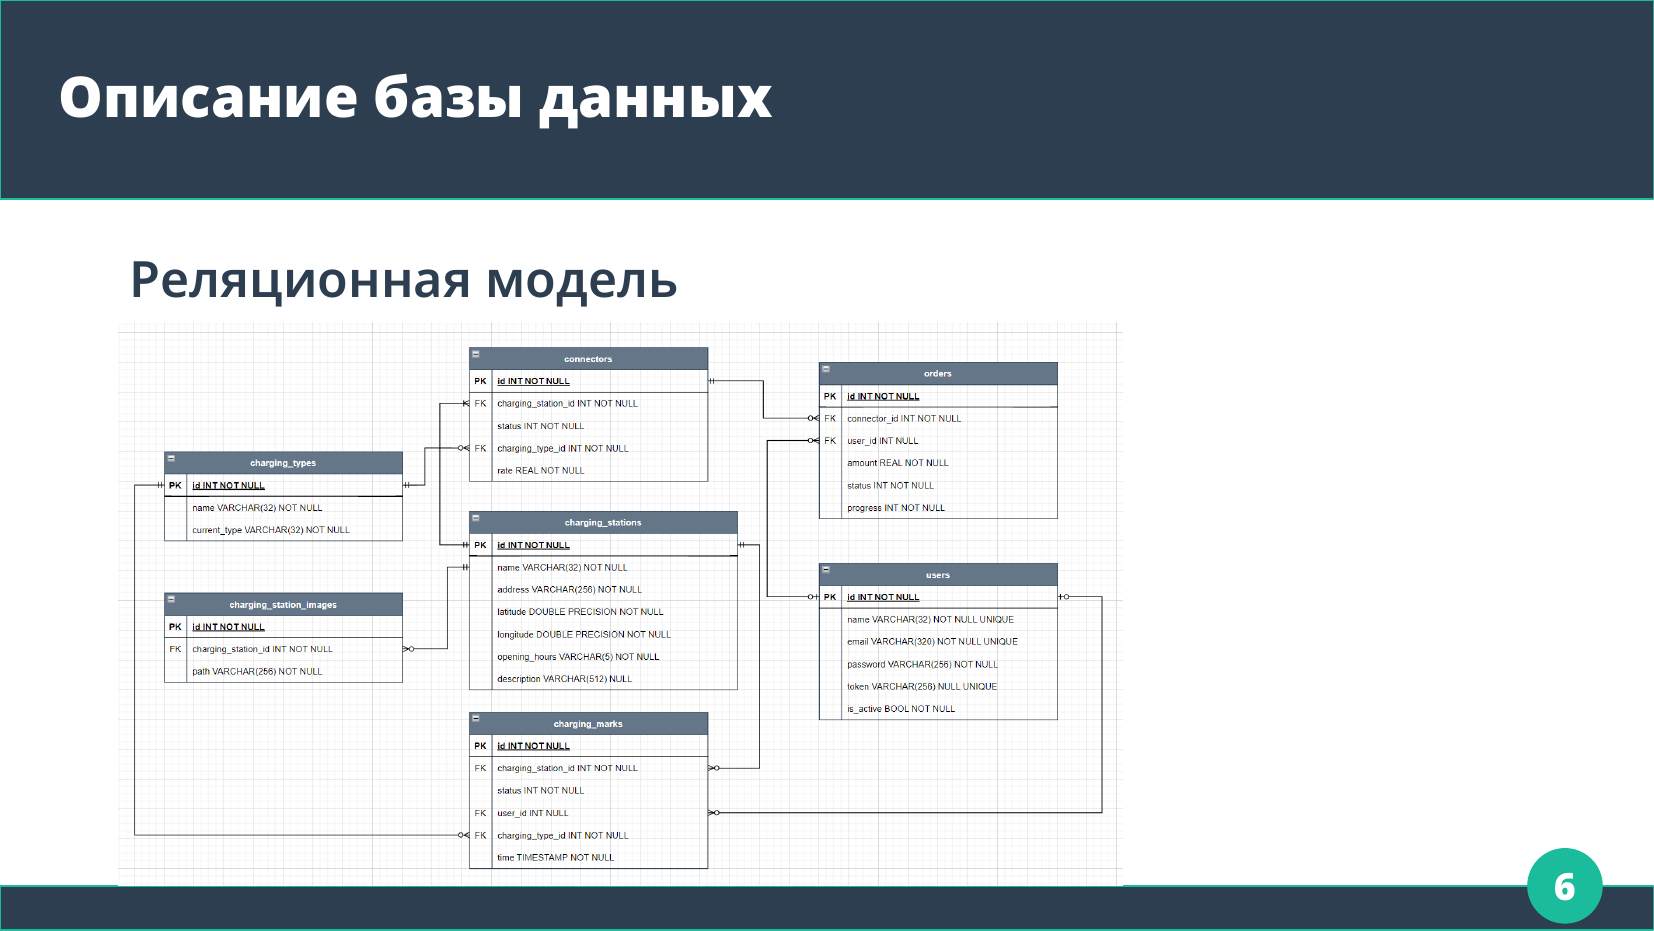

# Описание базы данных
Реляционная модель
6